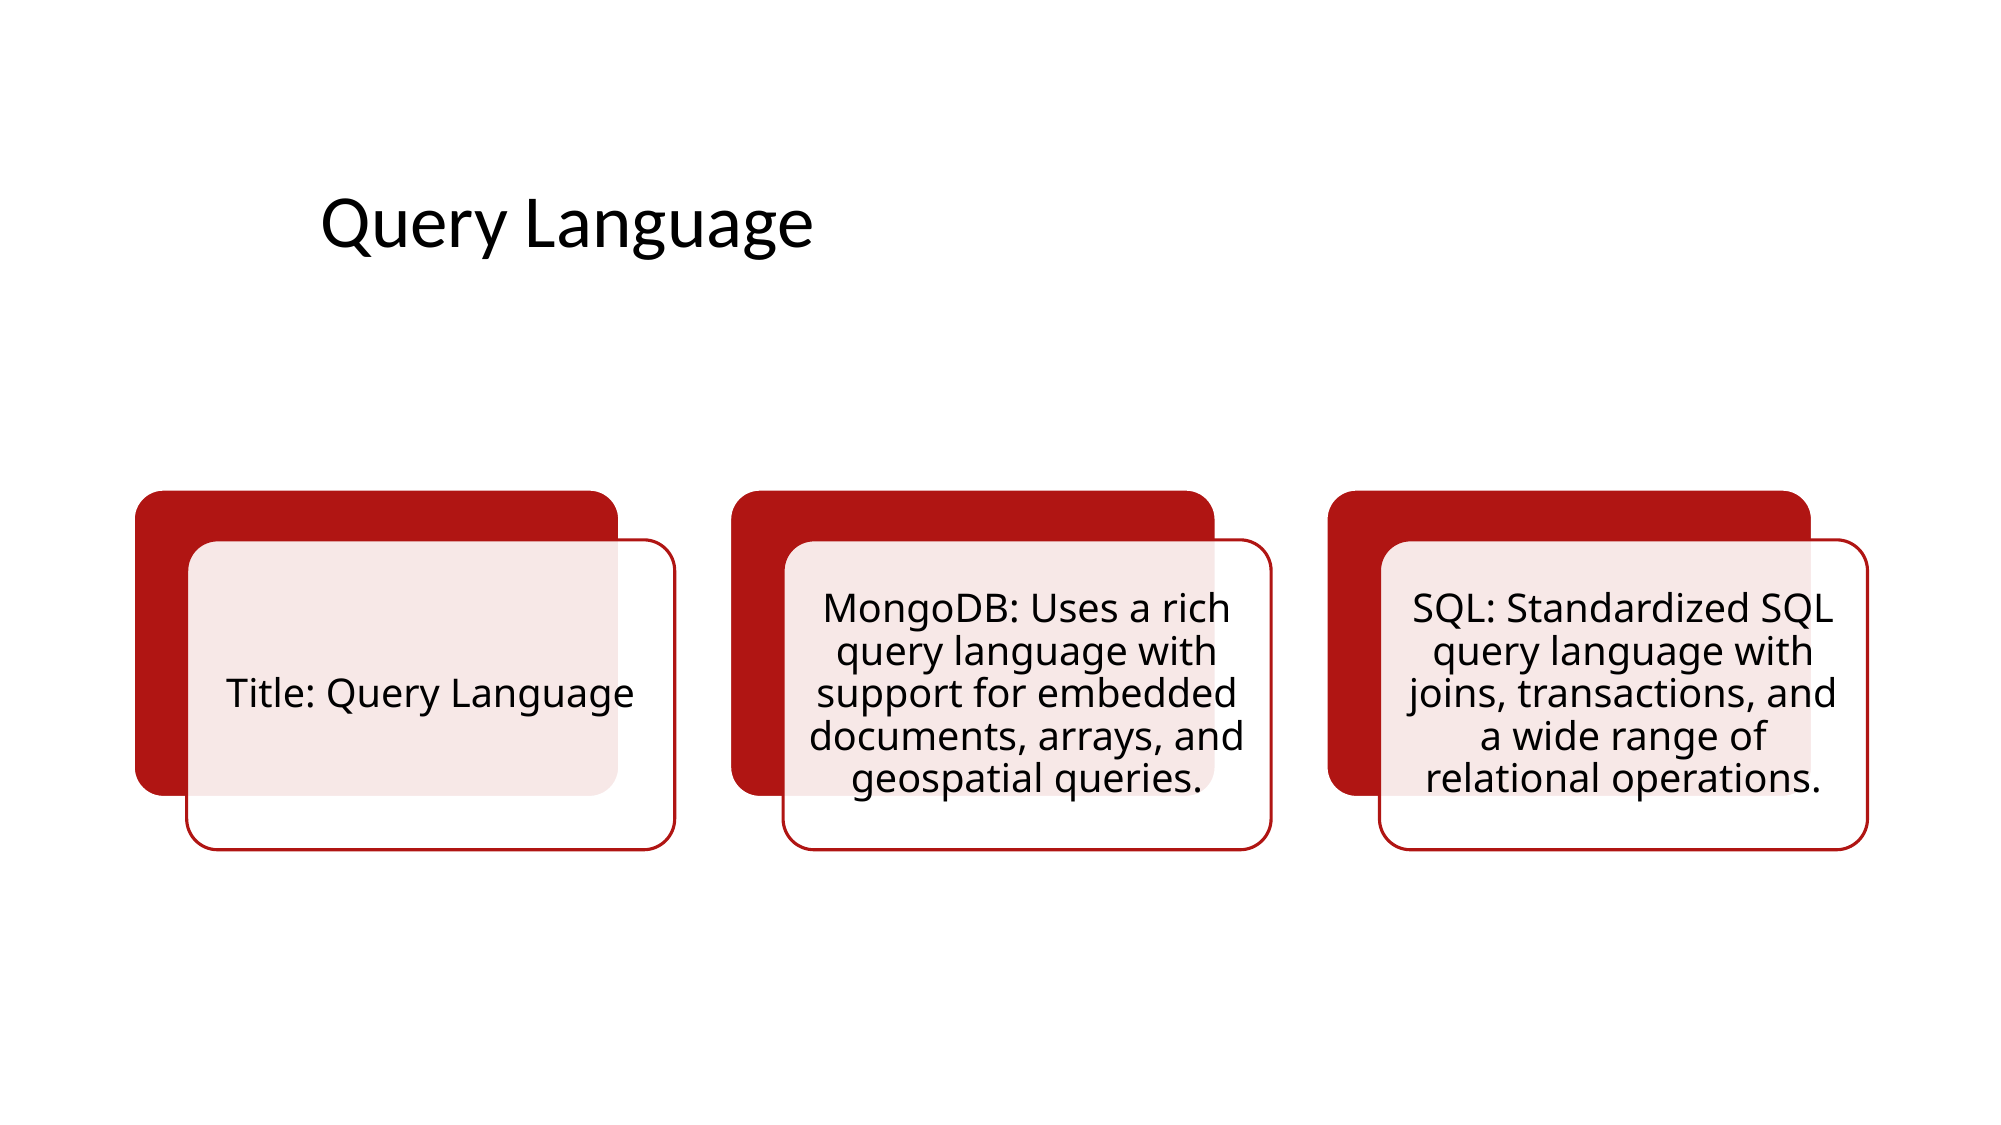

# Query Language
Title: Query Language
MongoDB: Uses a rich query language with support for embedded documents, arrays, and geospatial queries.
SQL: Standardized SQL query language with joins, transactions, and a wide range of relational operations.